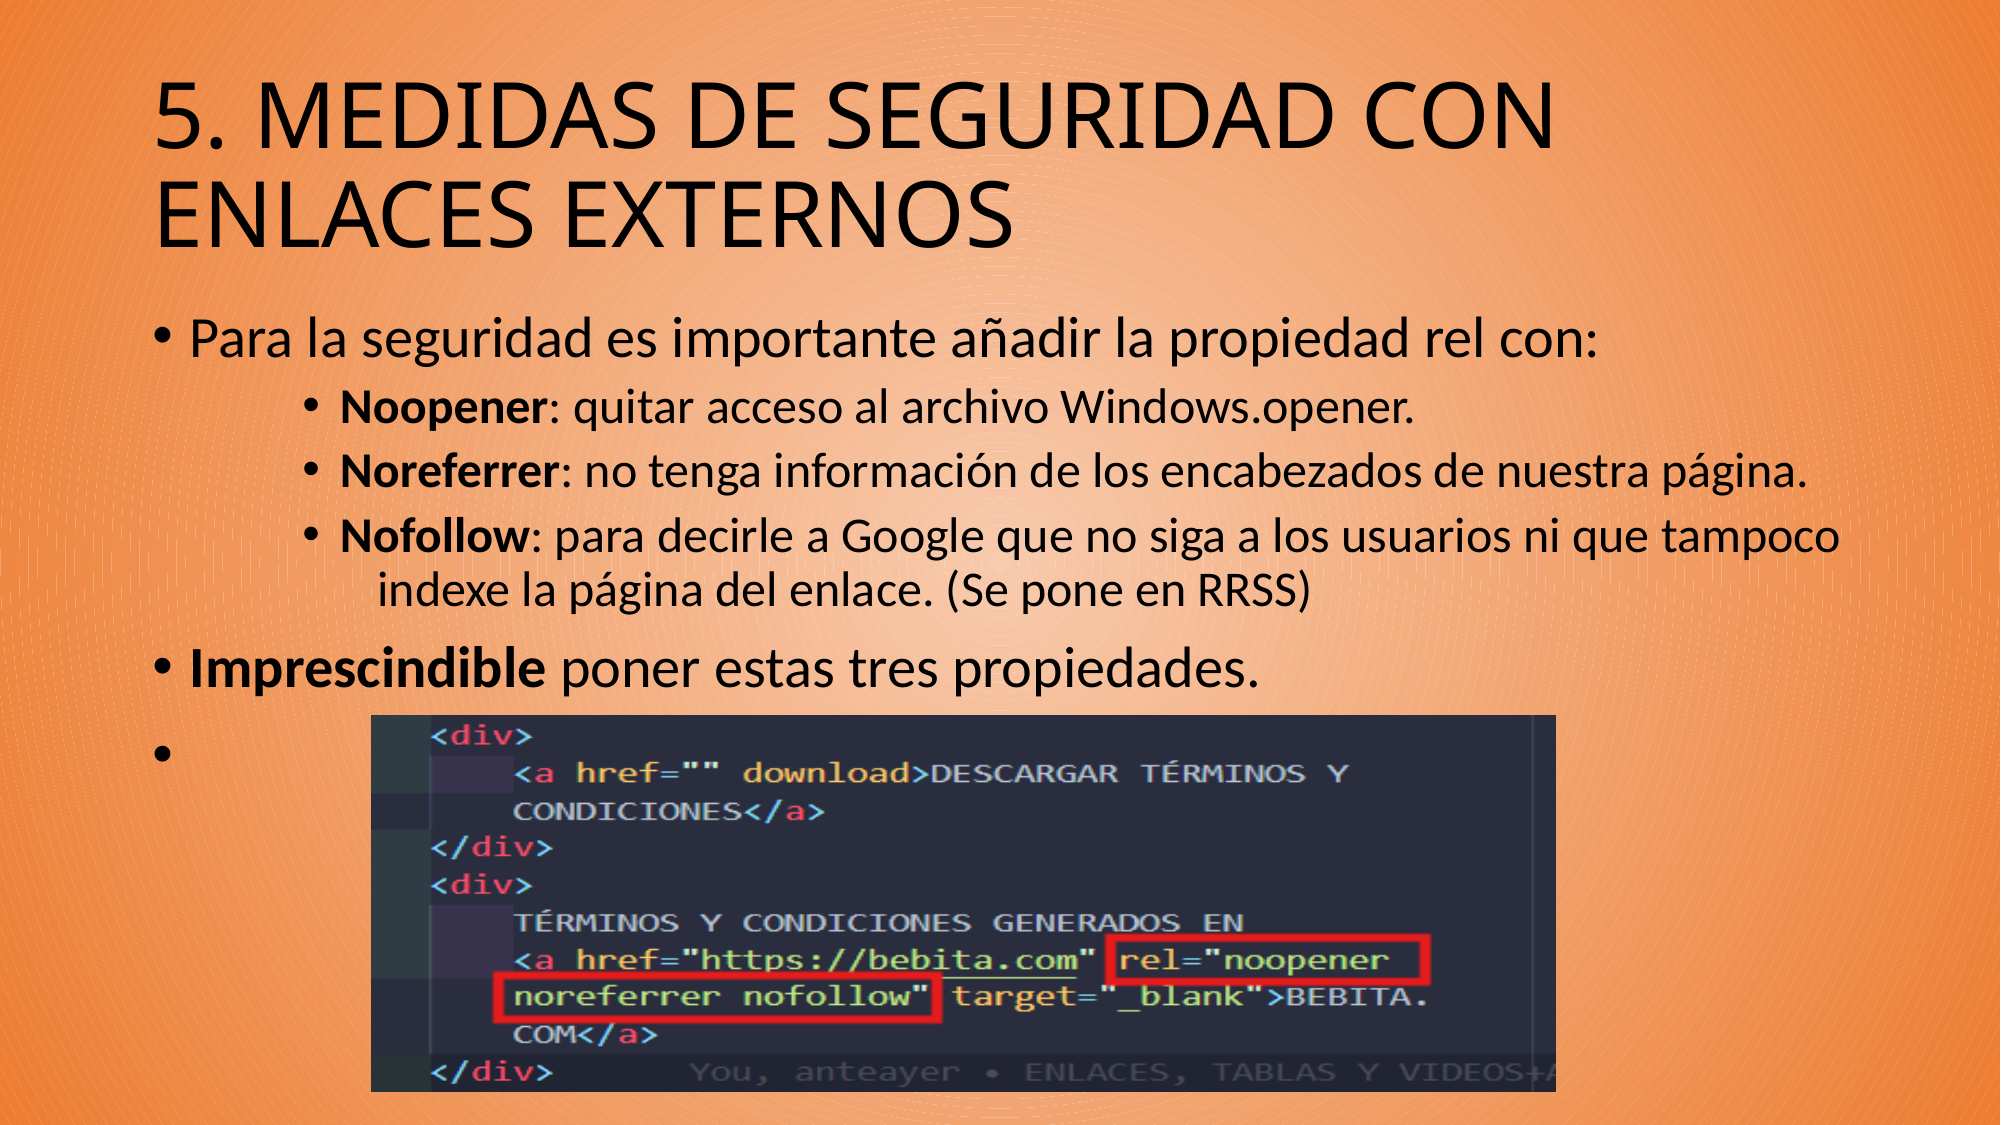

# 5. MEDIDAS DE SEGURIDAD CON ENLACES EXTERNOS
Para la seguridad es importante añadir la propiedad rel con:
Noopener: quitar acceso al archivo Windows.opener.
Noreferrer: no tenga información de los encabezados de nuestra página.
Nofollow: para decirle a Google que no siga a los usuarios ni que tampoco indexe la página del enlace. (Se pone en RRSS)
Imprescindible poner estas tres propiedades.